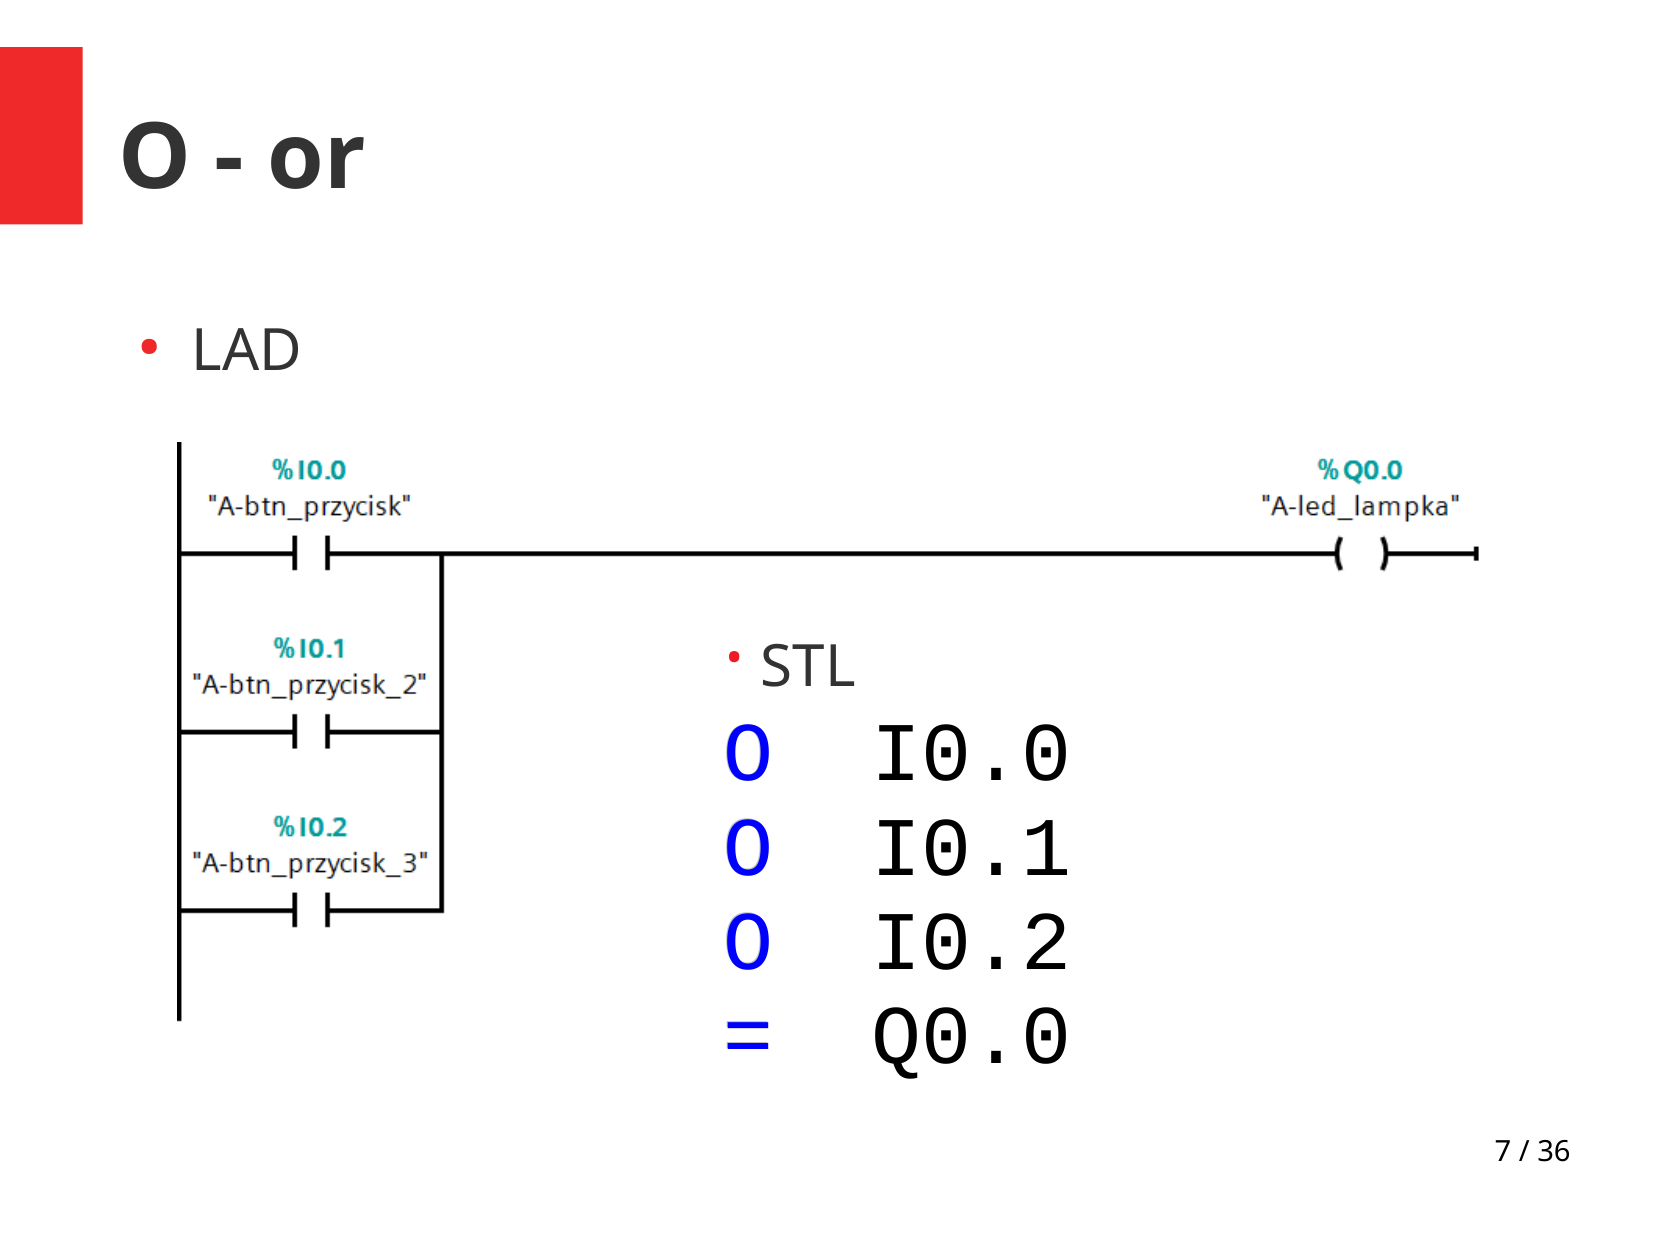

# O - or
LAD
· STL
O		I0.0
O		I0.1
O		I0.2
=		Q0.0
7